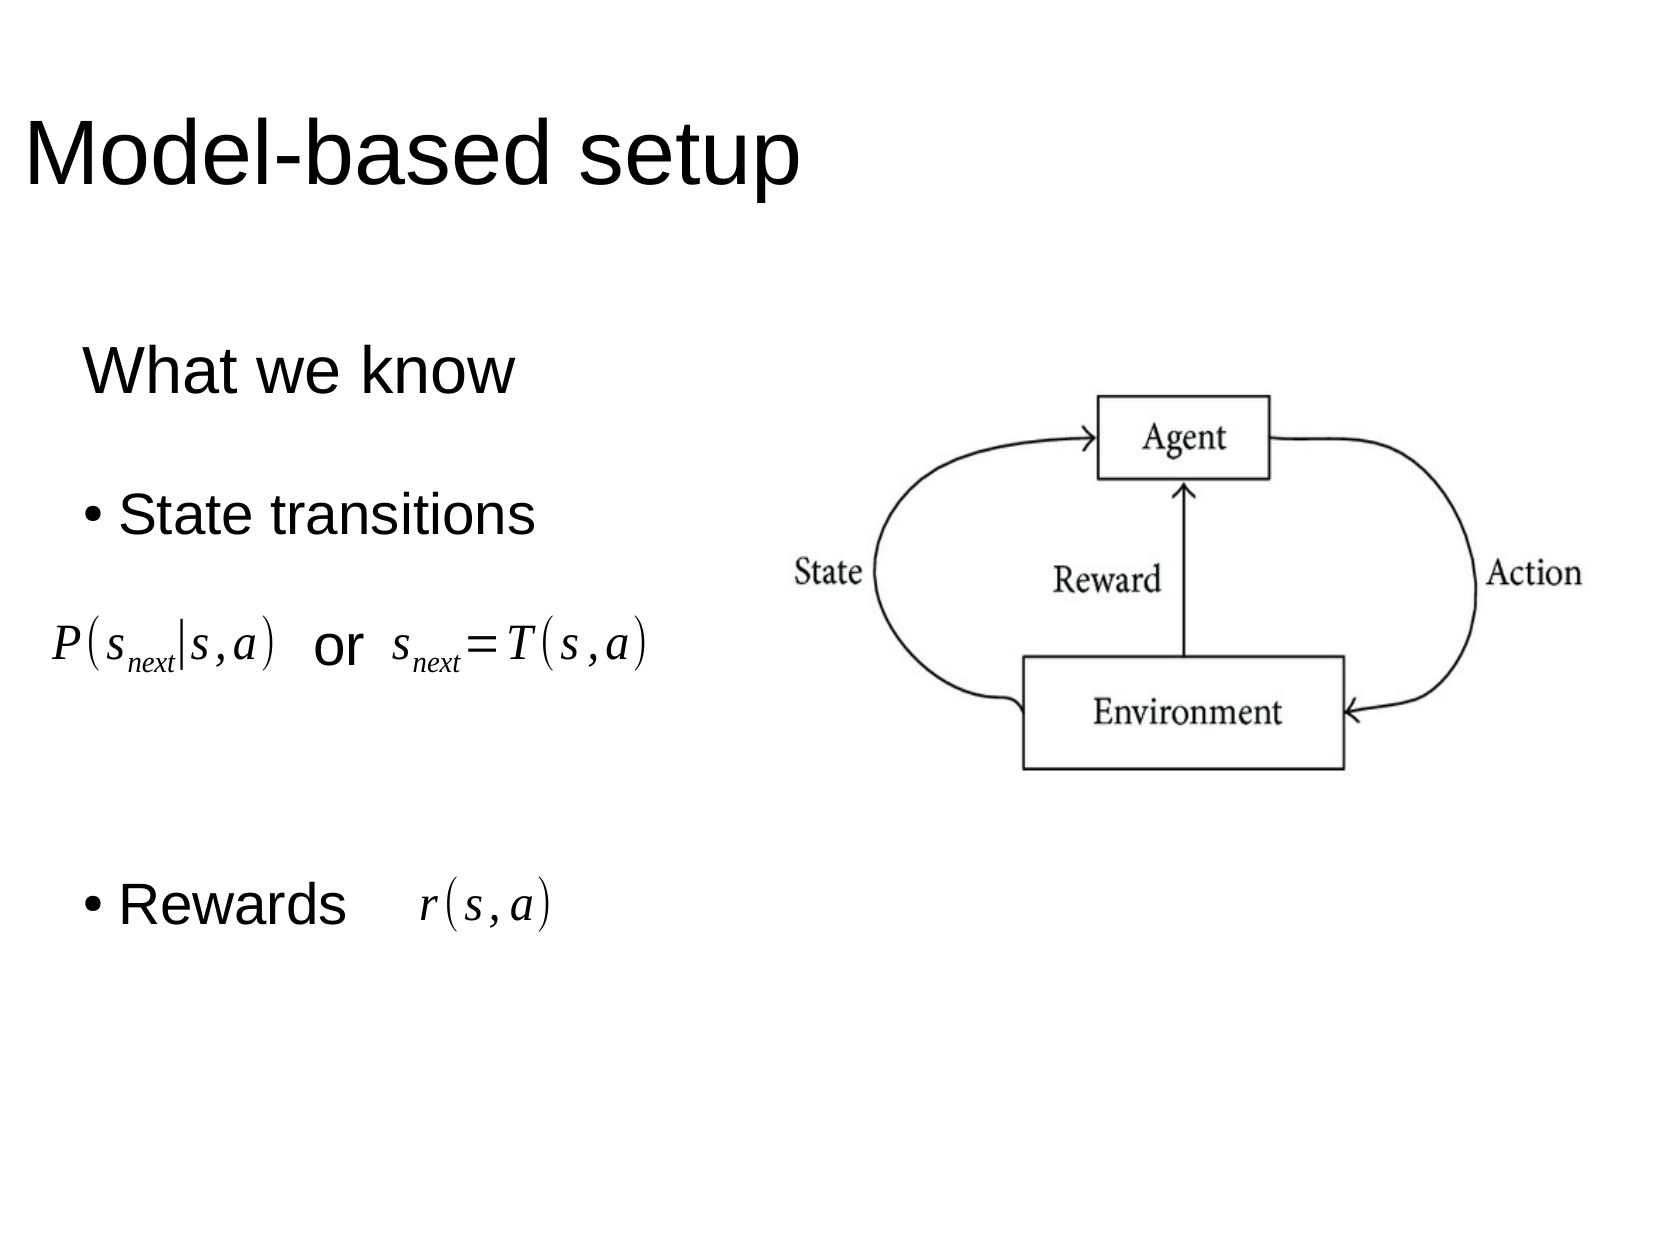

# Model-based setup
What we know
State transitions
 or
Rewards